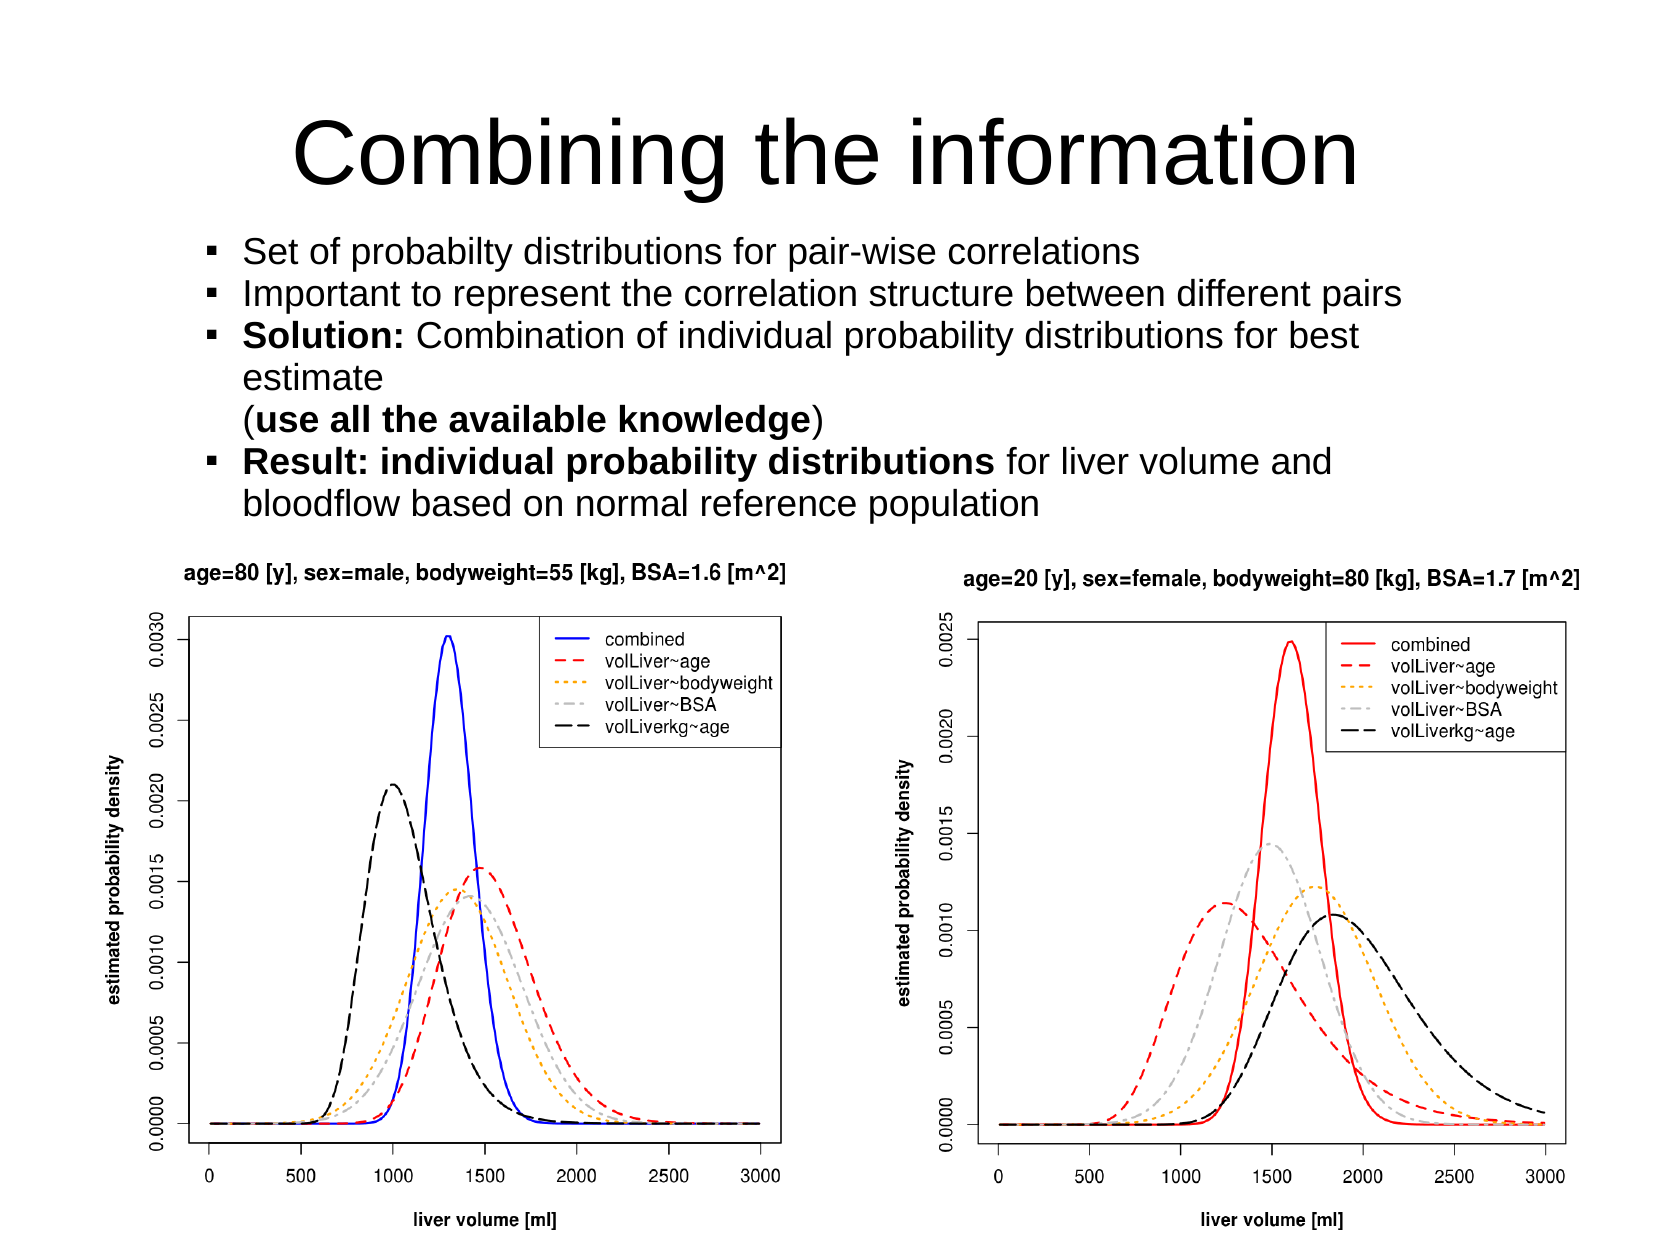

# Combining the information
Set of probabilty distributions for pair-wise correlations
Important to represent the correlation structure between different pairs
Solution: Combination of individual probability distributions for best estimate
(use all the available knowledge)
Result: individual probability distributions for liver volume and bloodflow based on normal reference population